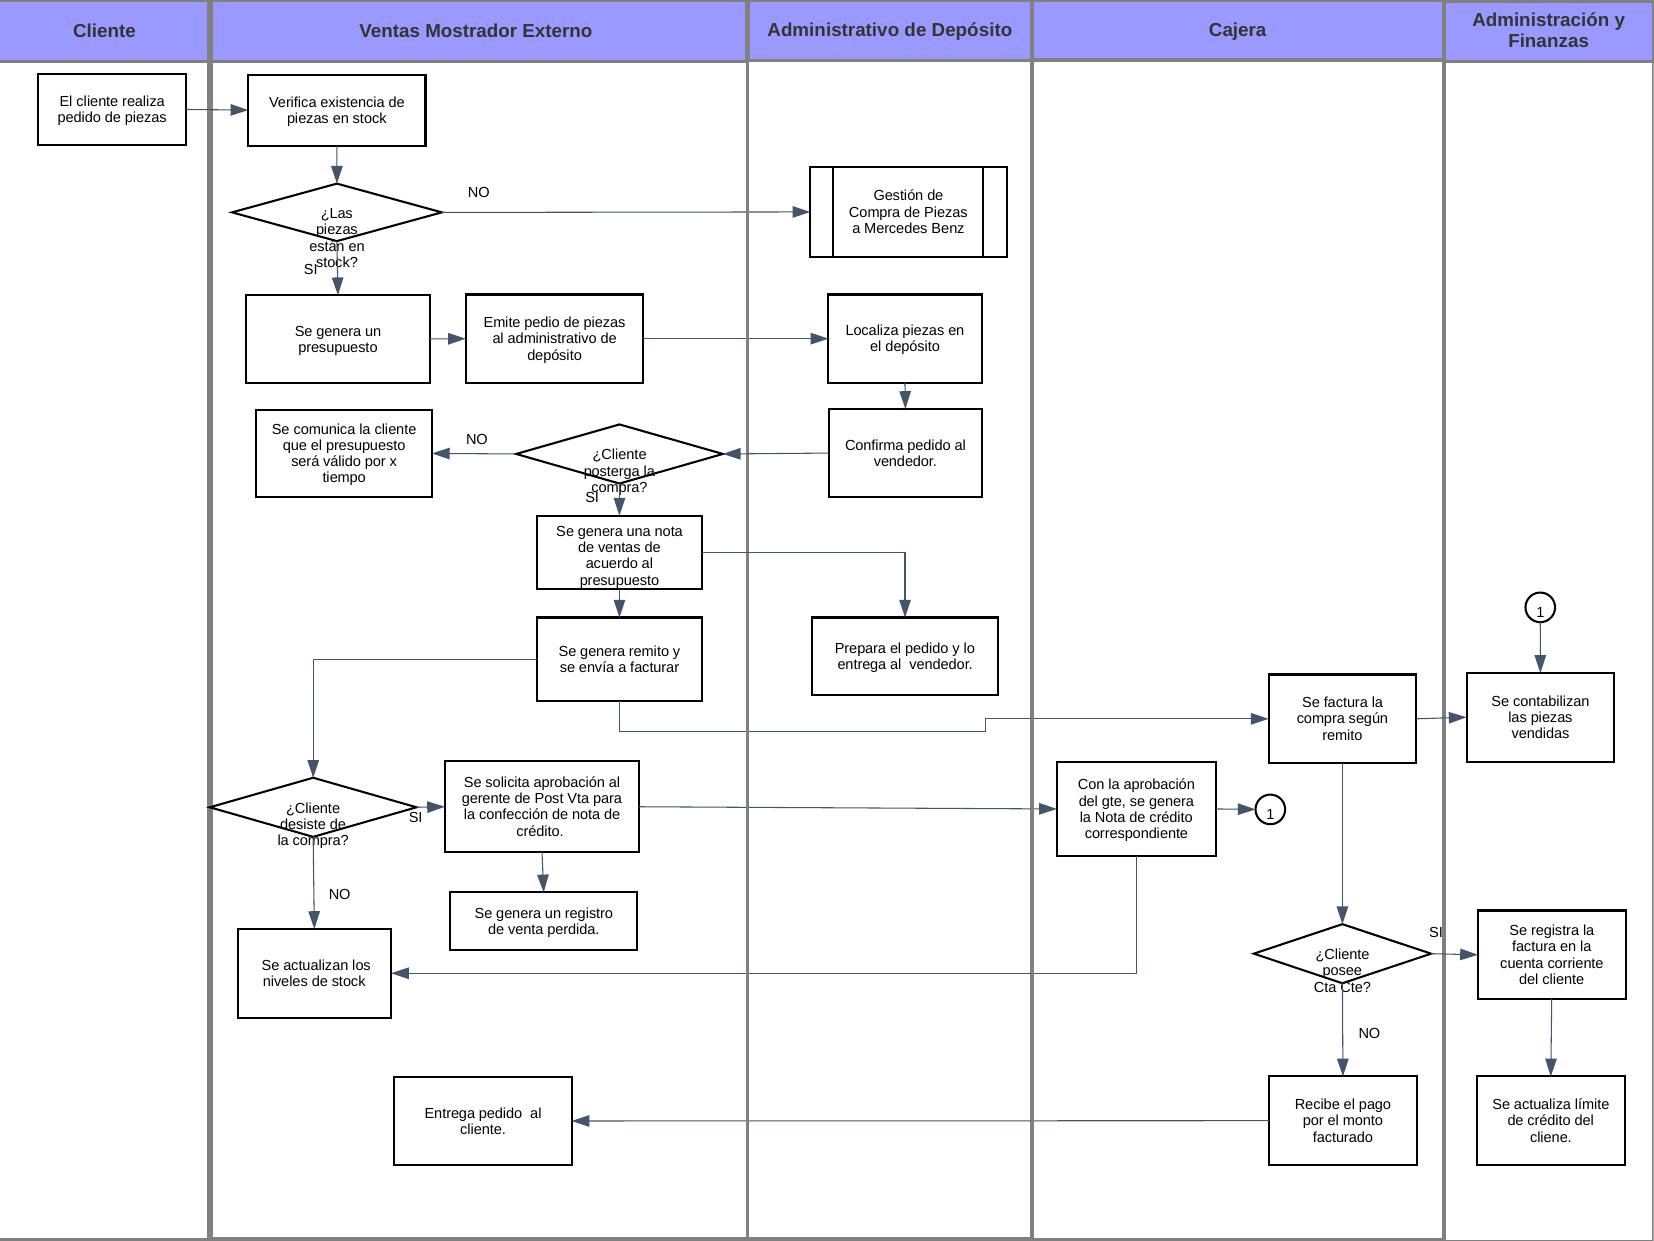

Ventas Mostrador Externo
Administrativo de Depósito
Administración y Finanzas
Cliente
Cajera
El cliente realiza pedido de piezas
Verifica existencia de piezas en stock
Gestión de Compra de Piezas a Mercedes Benz
NO
¿Las piezas están en stock?
SI
Emite pedio de piezas al administrativo de depósito
Localiza piezas en el depósito
Se genera un presupuesto
Confirma pedido al vendedor.
Se comunica la cliente que el presupuesto será válido por x tiempo
NO
¿Cliente posterga la compra?
SI
Se genera una nota de ventas de acuerdo al presupuesto
1
Se genera remito y se envía a facturar
Prepara el pedido y lo entrega al vendedor.
Se contabilizan las piezas vendidas
Se factura la compra según remito
Se solicita aprobación al gerente de Post Vta para la confección de nota de crédito.
Con la aprobación del gte, se genera la Nota de crédito correspondiente
¿Cliente desiste de la compra?
1
SI
NO
Se genera un registro de venta perdida.
Se registra la factura en la cuenta corriente del cliente
SI
¿Cliente posee Cta Cte?
 Se actualizan los niveles de stock
NO
Recibe el pago por el monto facturado
Se actualiza límite de crédito del cliene.
Entrega pedido al cliente.